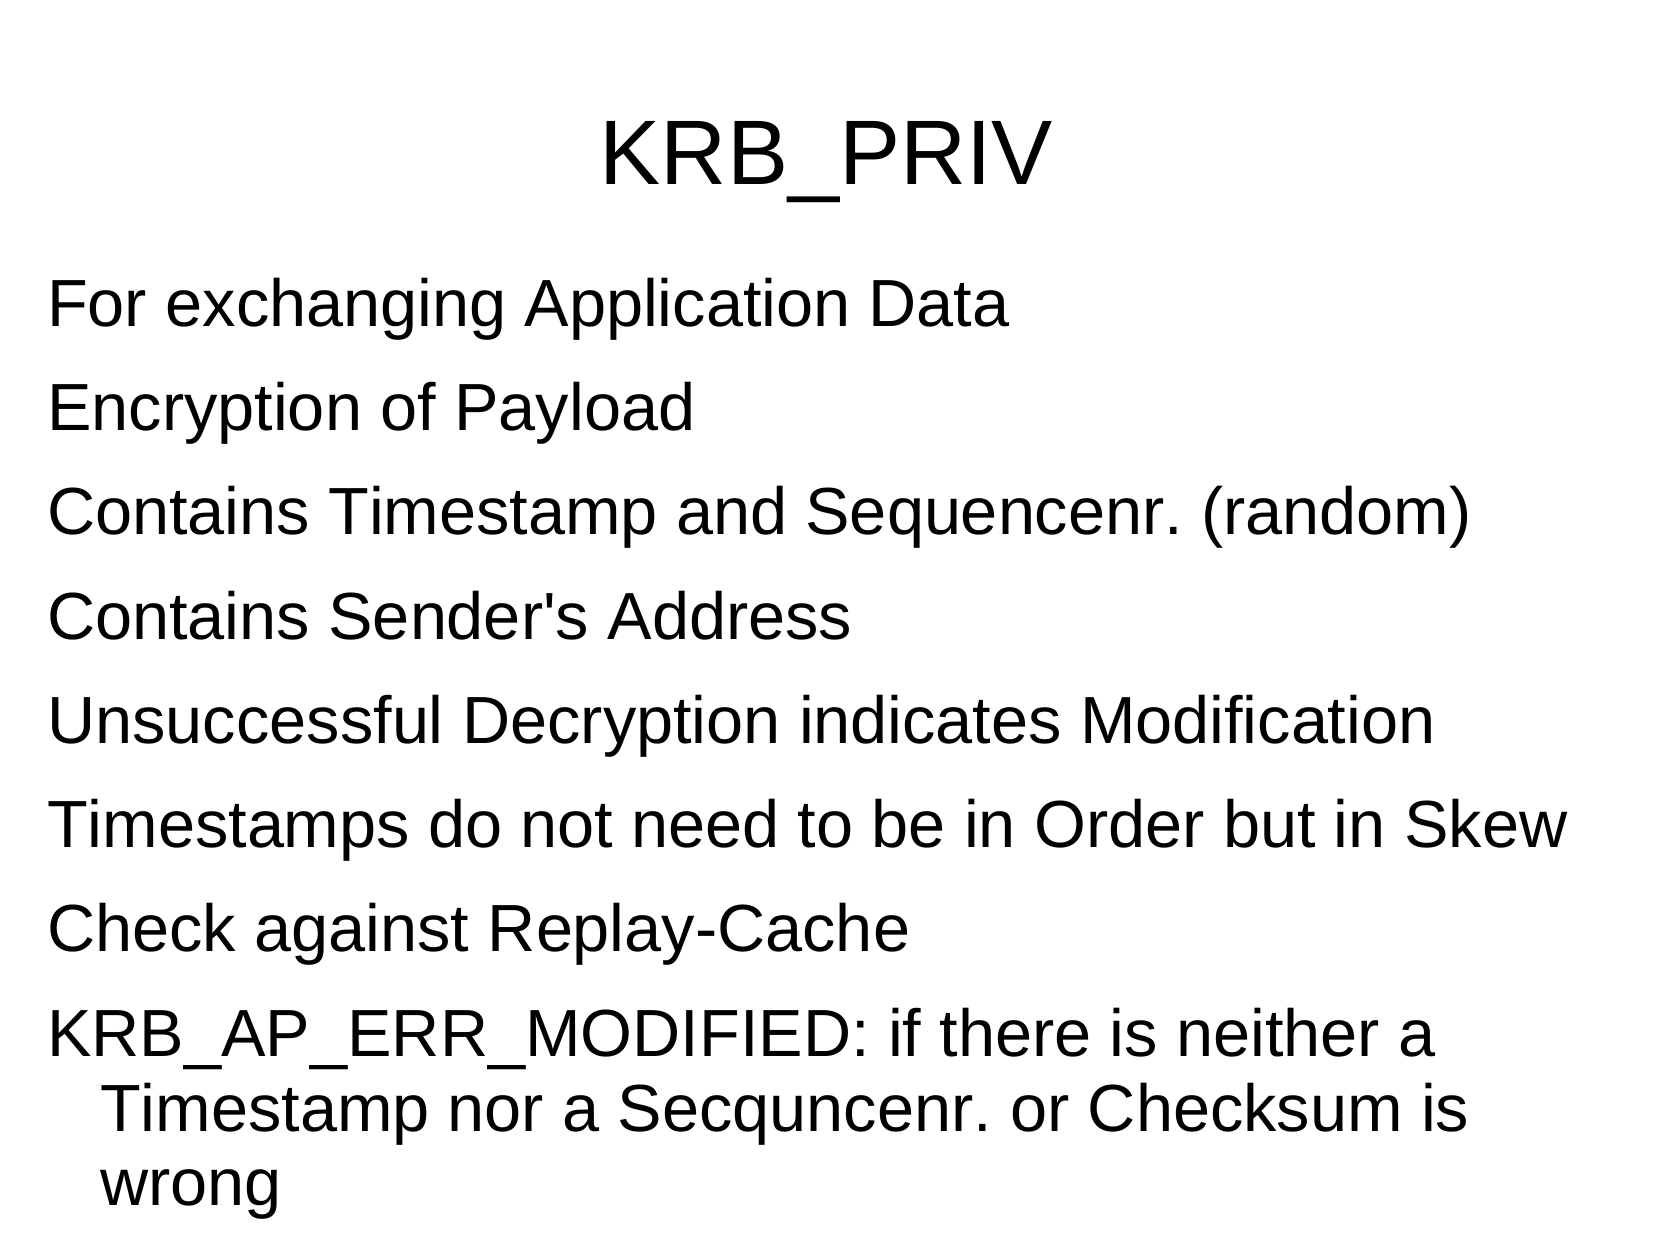

# KRB_PRIV
For exchanging Application Data
Encryption of Payload
Contains Timestamp and Sequencenr. (random)
Contains Sender's Address
Unsuccessful Decryption indicates Modification
Timestamps do not need to be in Order but in Skew
Check against Replay-Cache
KRB_AP_ERR_MODIFIED: if there is neither a Timestamp nor a Secquncenr. or Checksum is wrong